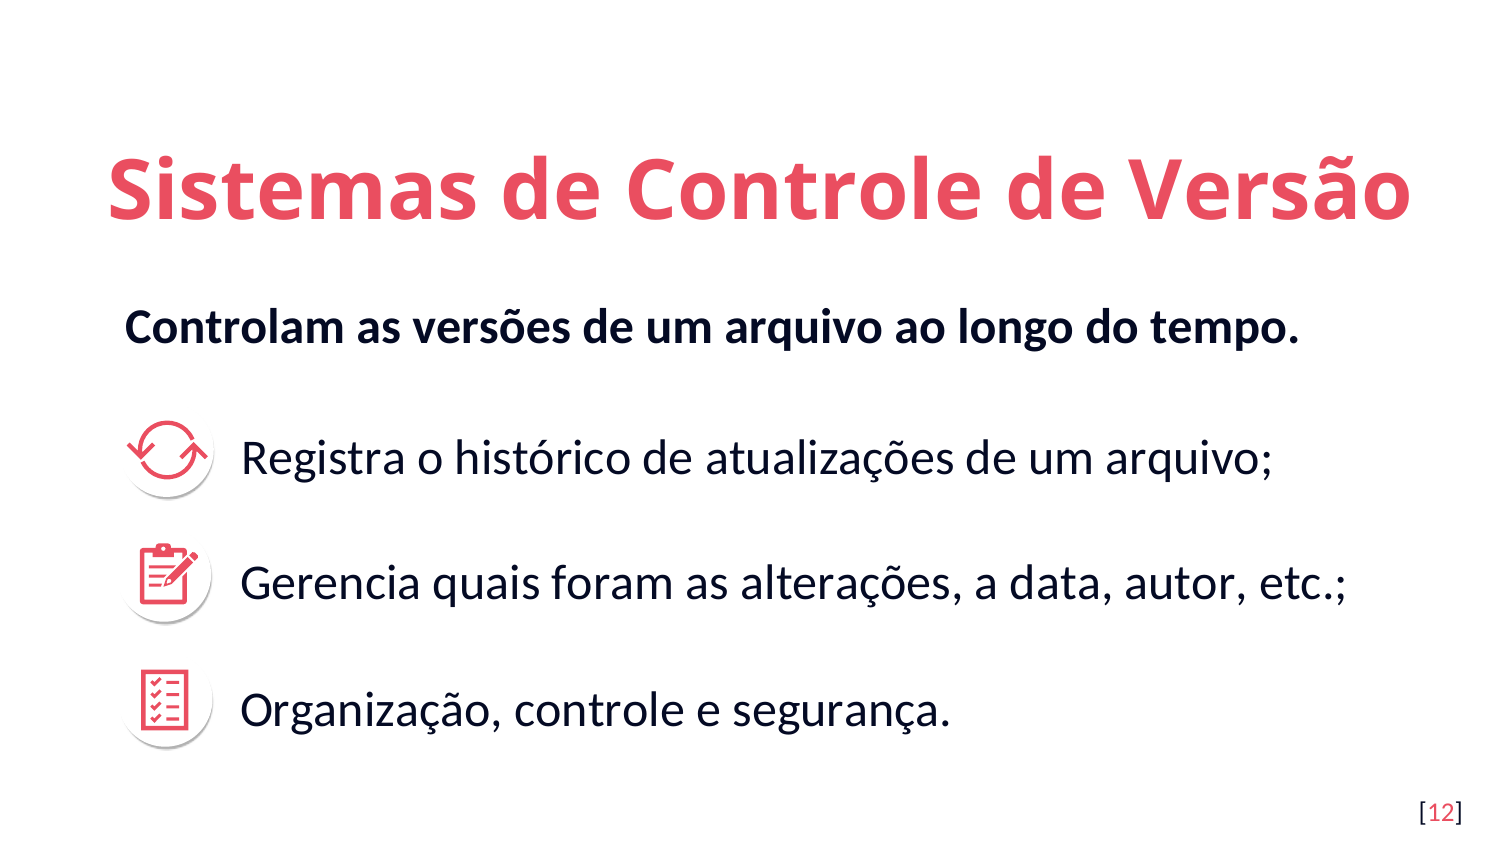

Sistemas de Controle de Versão
Controlam as versões de um arquivo ao longo do tempo.
Registra o histórico de atualizações de um arquivo;
Gerencia quais foram as alterações, a data, autor, etc.;
Organização, controle e segurança.